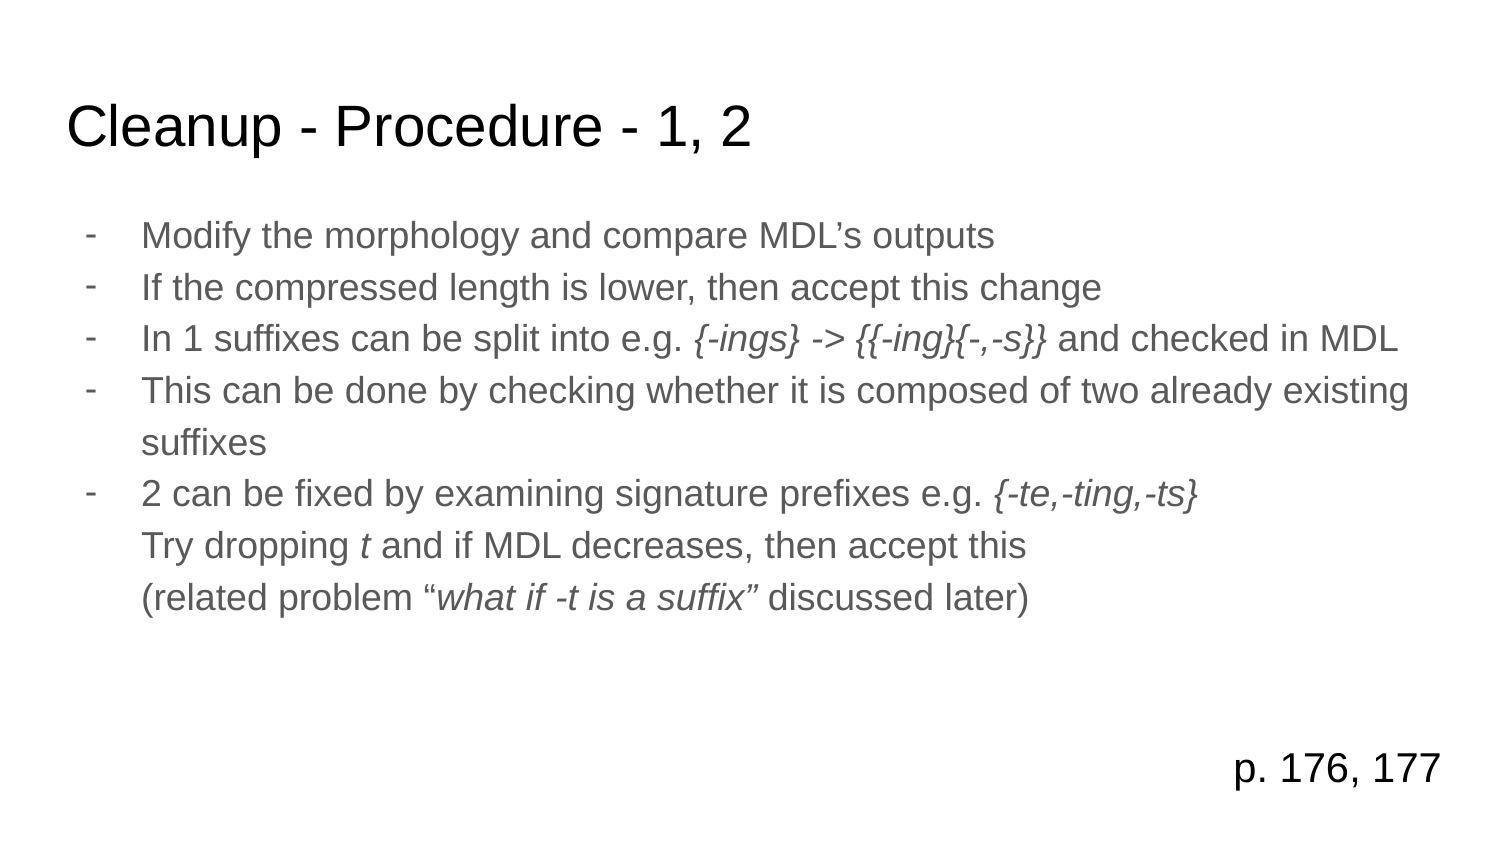

# Cleanup - Procedure - 1, 2
Modify the morphology and compare MDL’s outputs
If the compressed length is lower, then accept this change
In 1 suffixes can be split into e.g. {-ings} -> {{-ing}{-,-s}} and checked in MDL
This can be done by checking whether it is composed of two already existing suffixes
2 can be fixed by examining signature prefixes e.g. {-te,-ting,-ts}
Try dropping t and if MDL decreases, then accept this
(related problem “what if -t is a suffix” discussed later)
p. 176, 177